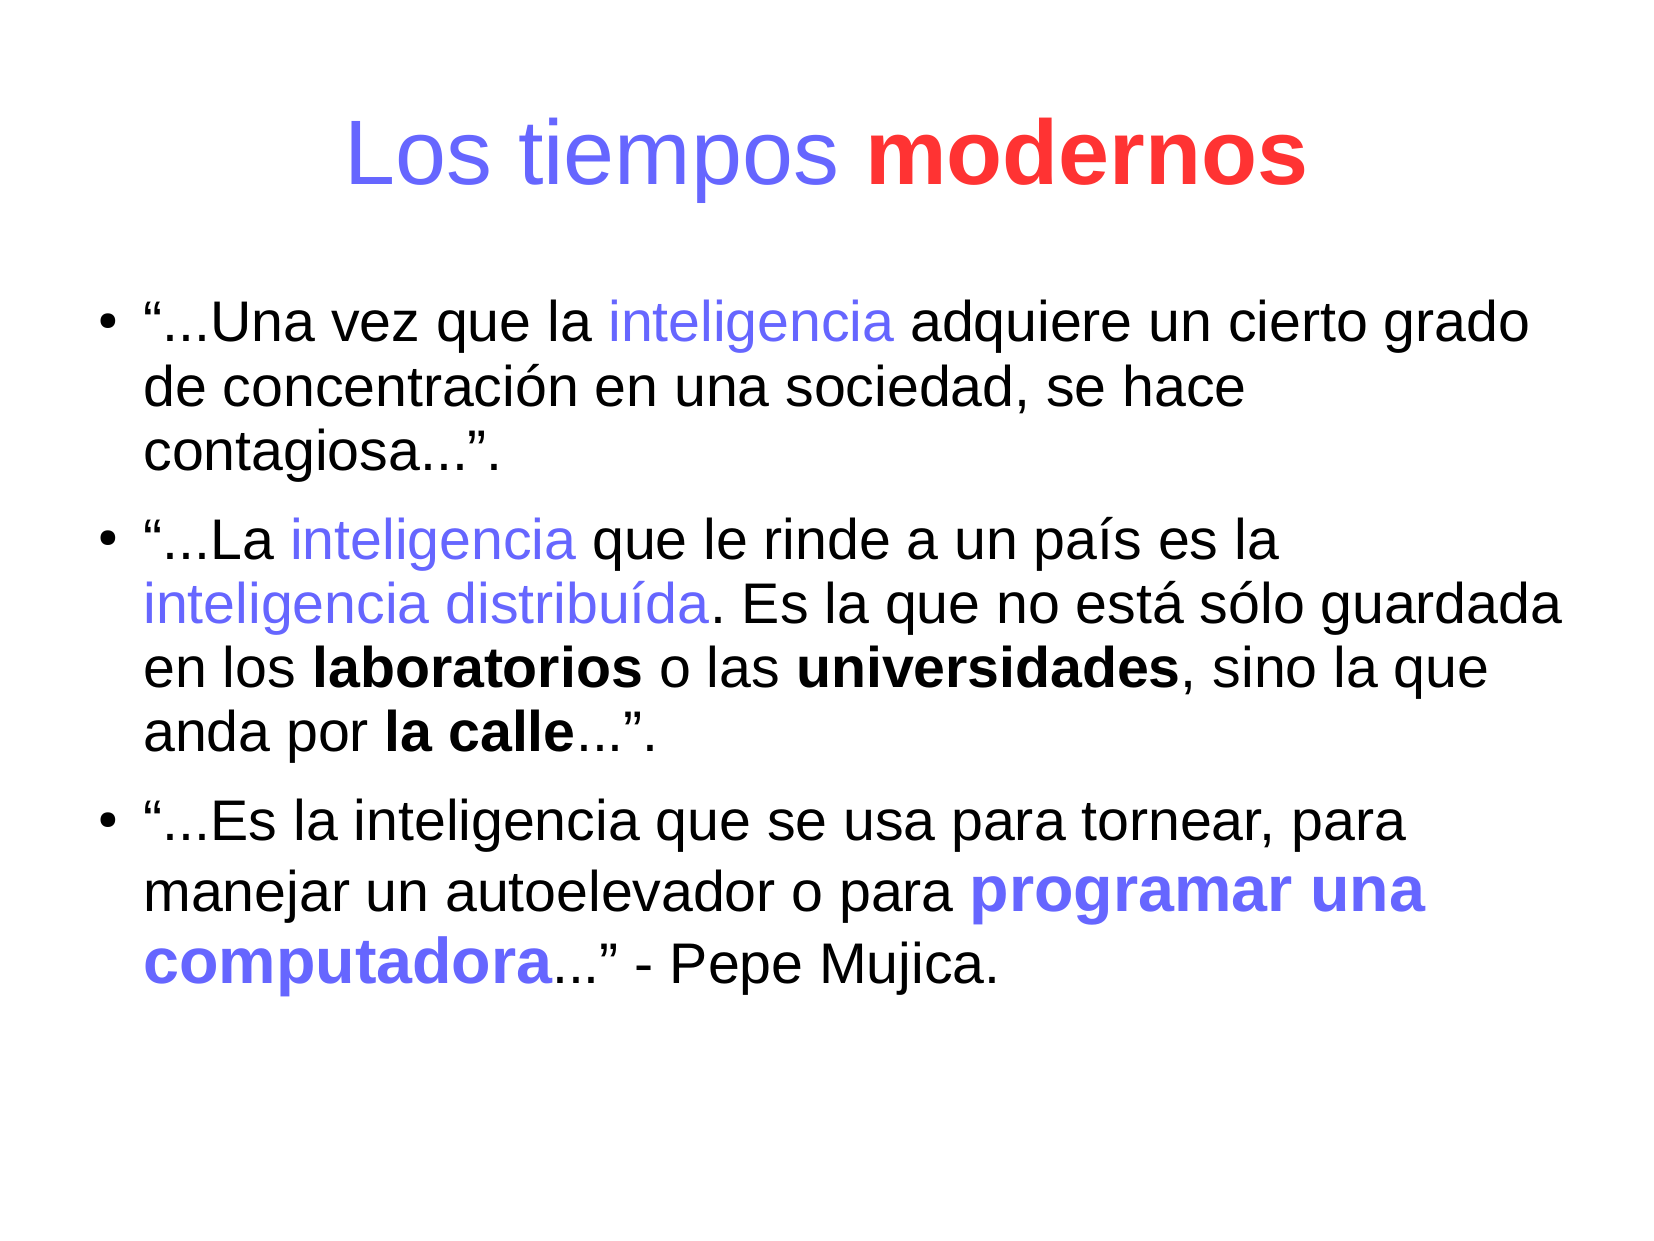

# Los tiempos modernos
“...Una vez que la inteligencia adquiere un cierto grado de concentración en una sociedad, se hace contagiosa...”.
“...La inteligencia que le rinde a un país es la inteligencia distribuída. Es la que no está sólo guardada en los laboratorios o las universidades, sino la que anda por la calle...”.
“...Es la inteligencia que se usa para tornear, para manejar un autoelevador o para programar una computadora...” - Pepe Mujica.